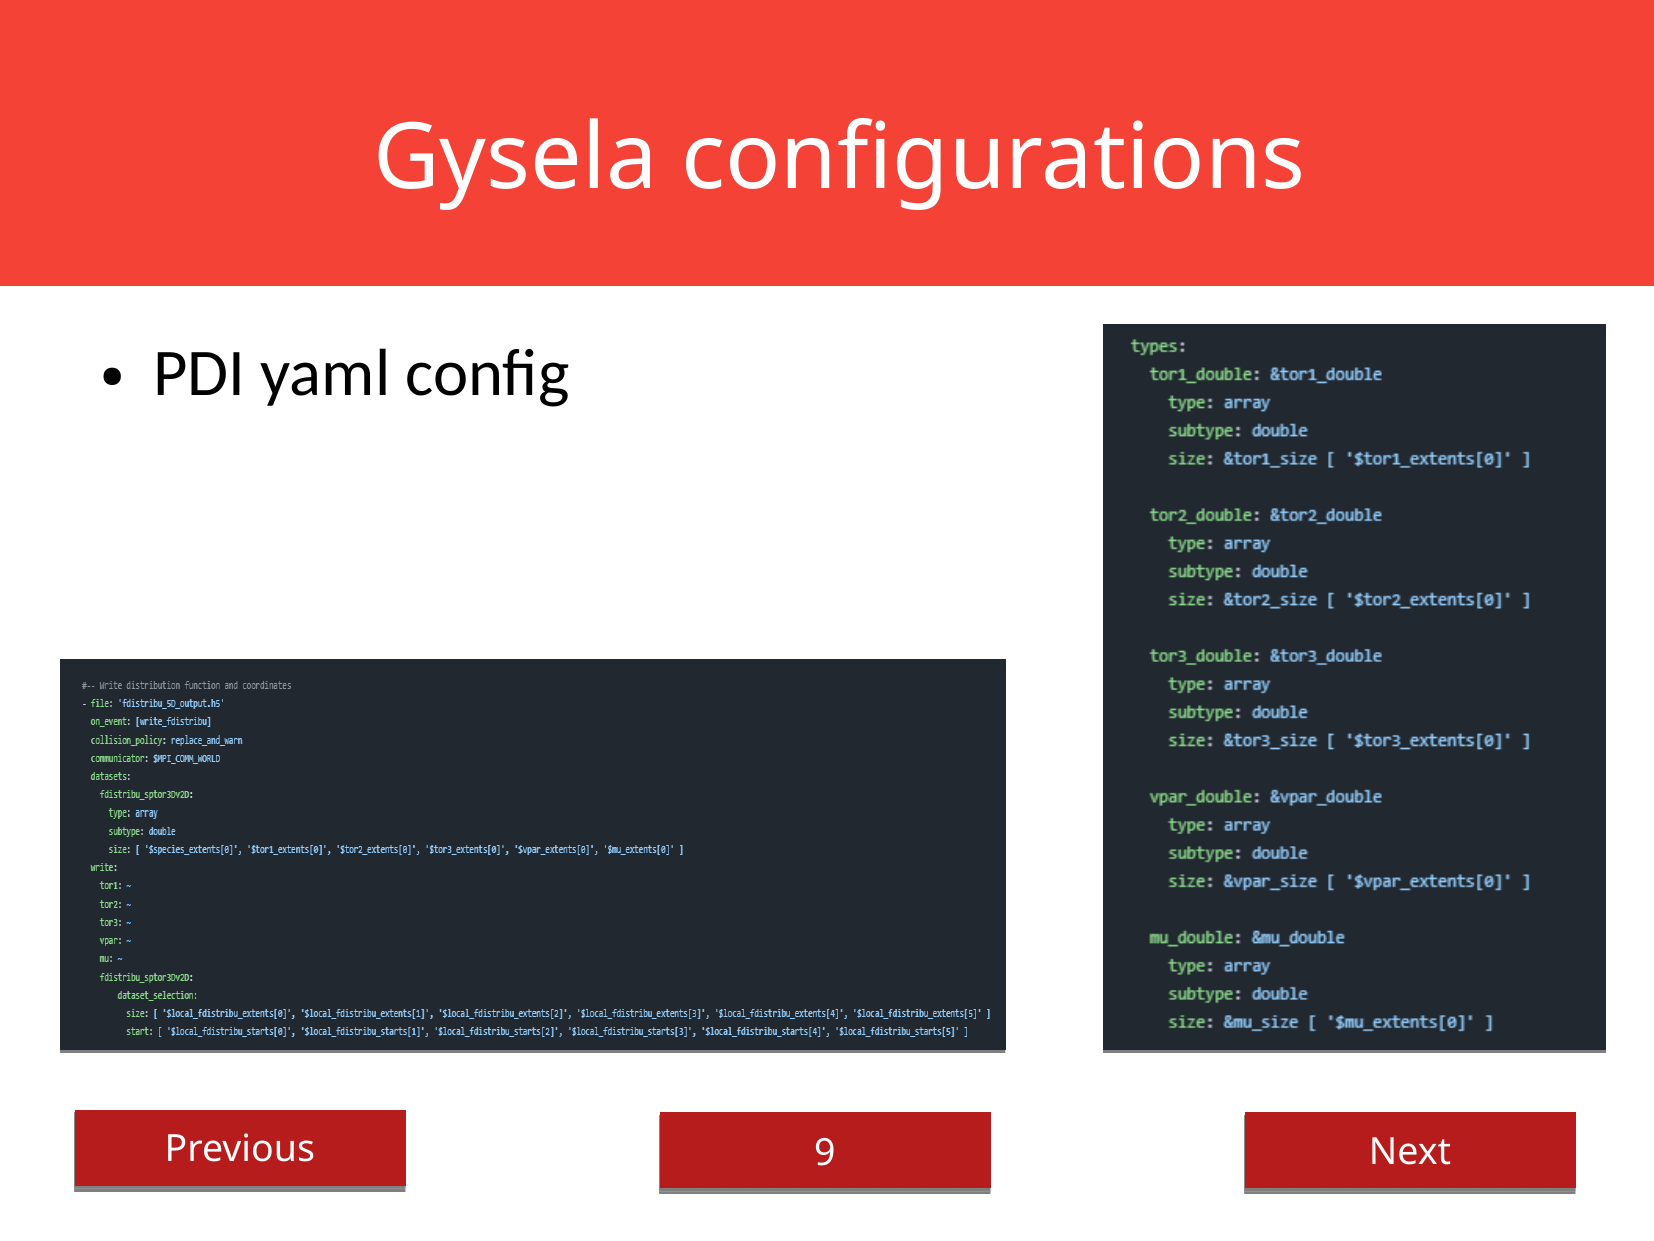

# Gysela configurations
PDI yaml config
Previous
Next